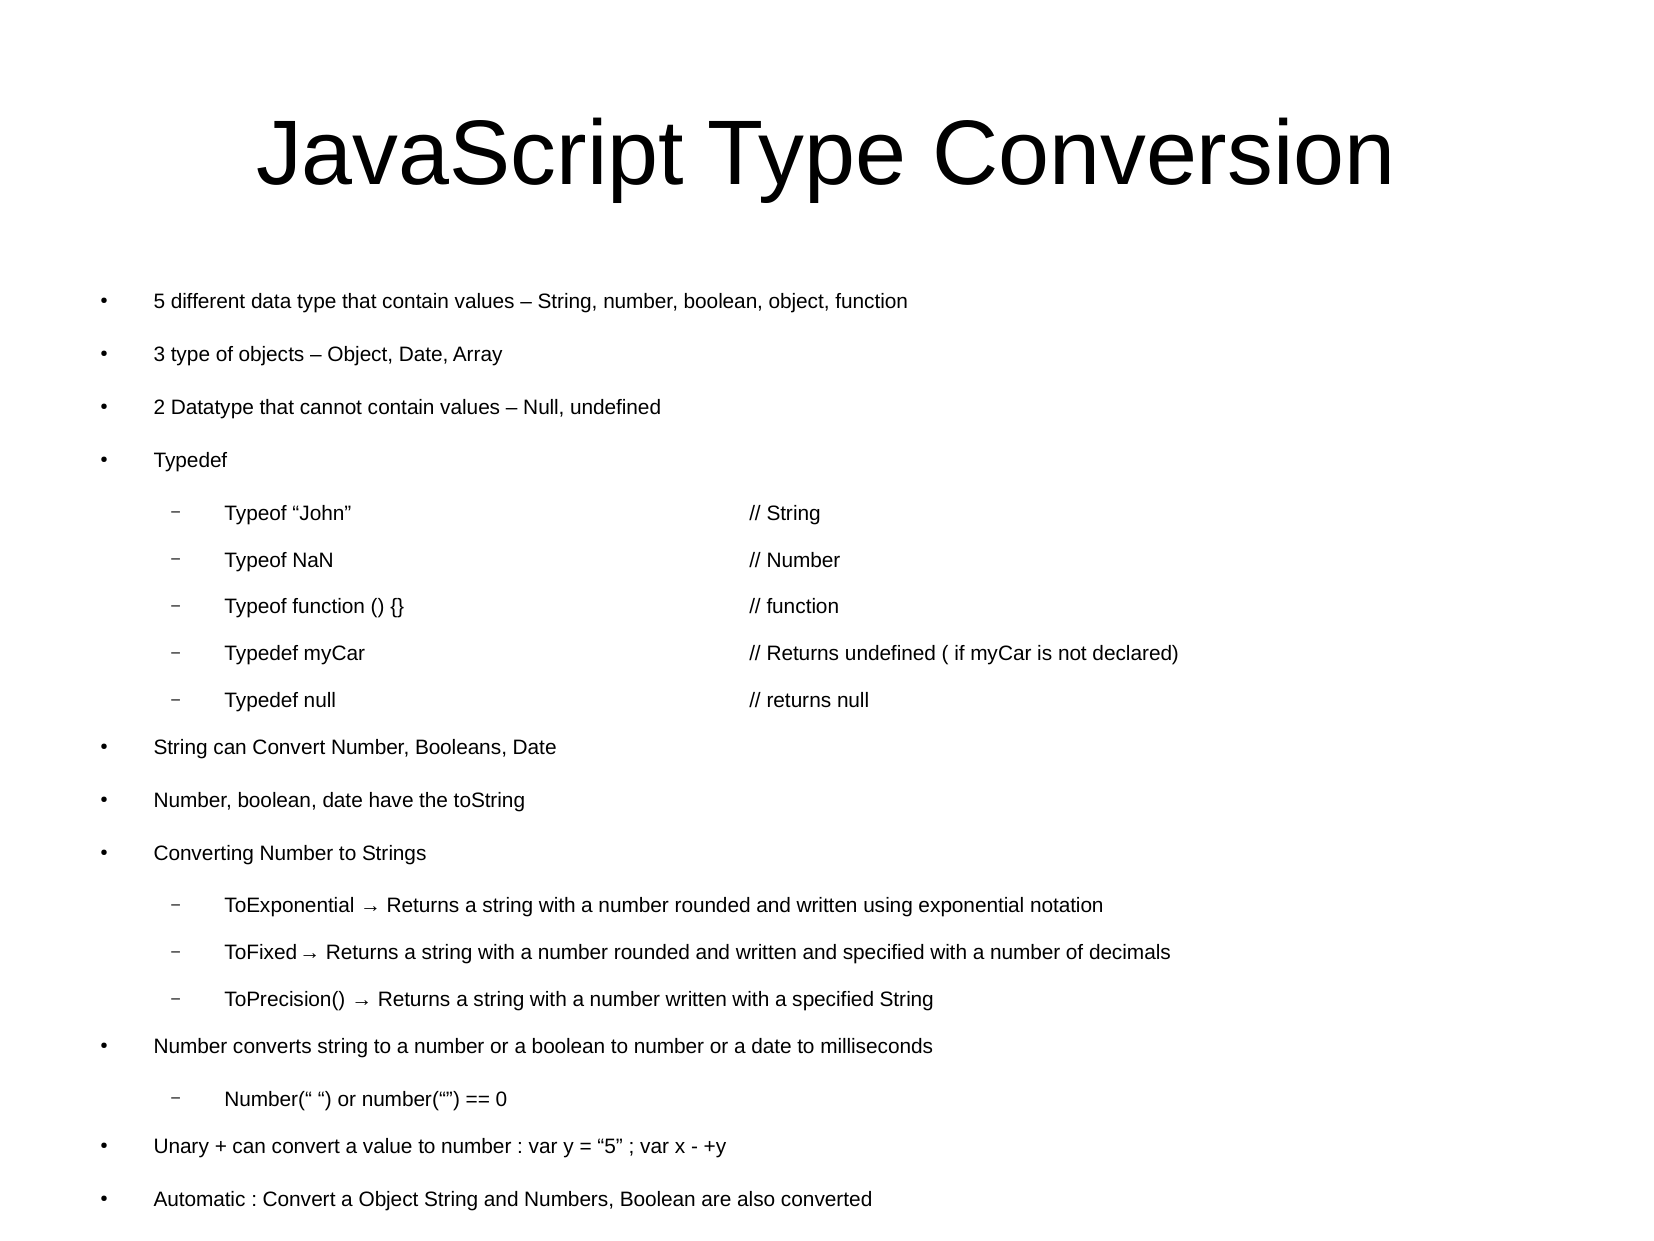

# JavaScript Type Conversion
5 different data type that contain values – String, number, boolean, object, function
3 type of objects – Object, Date, Array
2 Datatype that cannot contain values – Null, undefined
Typedef
Typeof “John”						// String
Typeof NaN						// Number
Typeof function () {} 					// function
Typedef myCar						// Returns undefined ( if myCar is not declared)
Typedef null						// returns null
String can Convert Number, Booleans, Date
Number, boolean, date have the toString
Converting Number to Strings
ToExponential → Returns a string with a number rounded and written using exponential notation
ToFixed	→ Returns a string with a number rounded and written and specified with a number of decimals
ToPrecision() → Returns a string with a number written with a specified String
Number converts string to a number or a boolean to number or a date to milliseconds
Number(“ “) or number(“”) == 0
Unary + can convert a value to number : var y = “5” ; var x - +y
Automatic : Convert a Object String and Numbers, Boolean are also converted